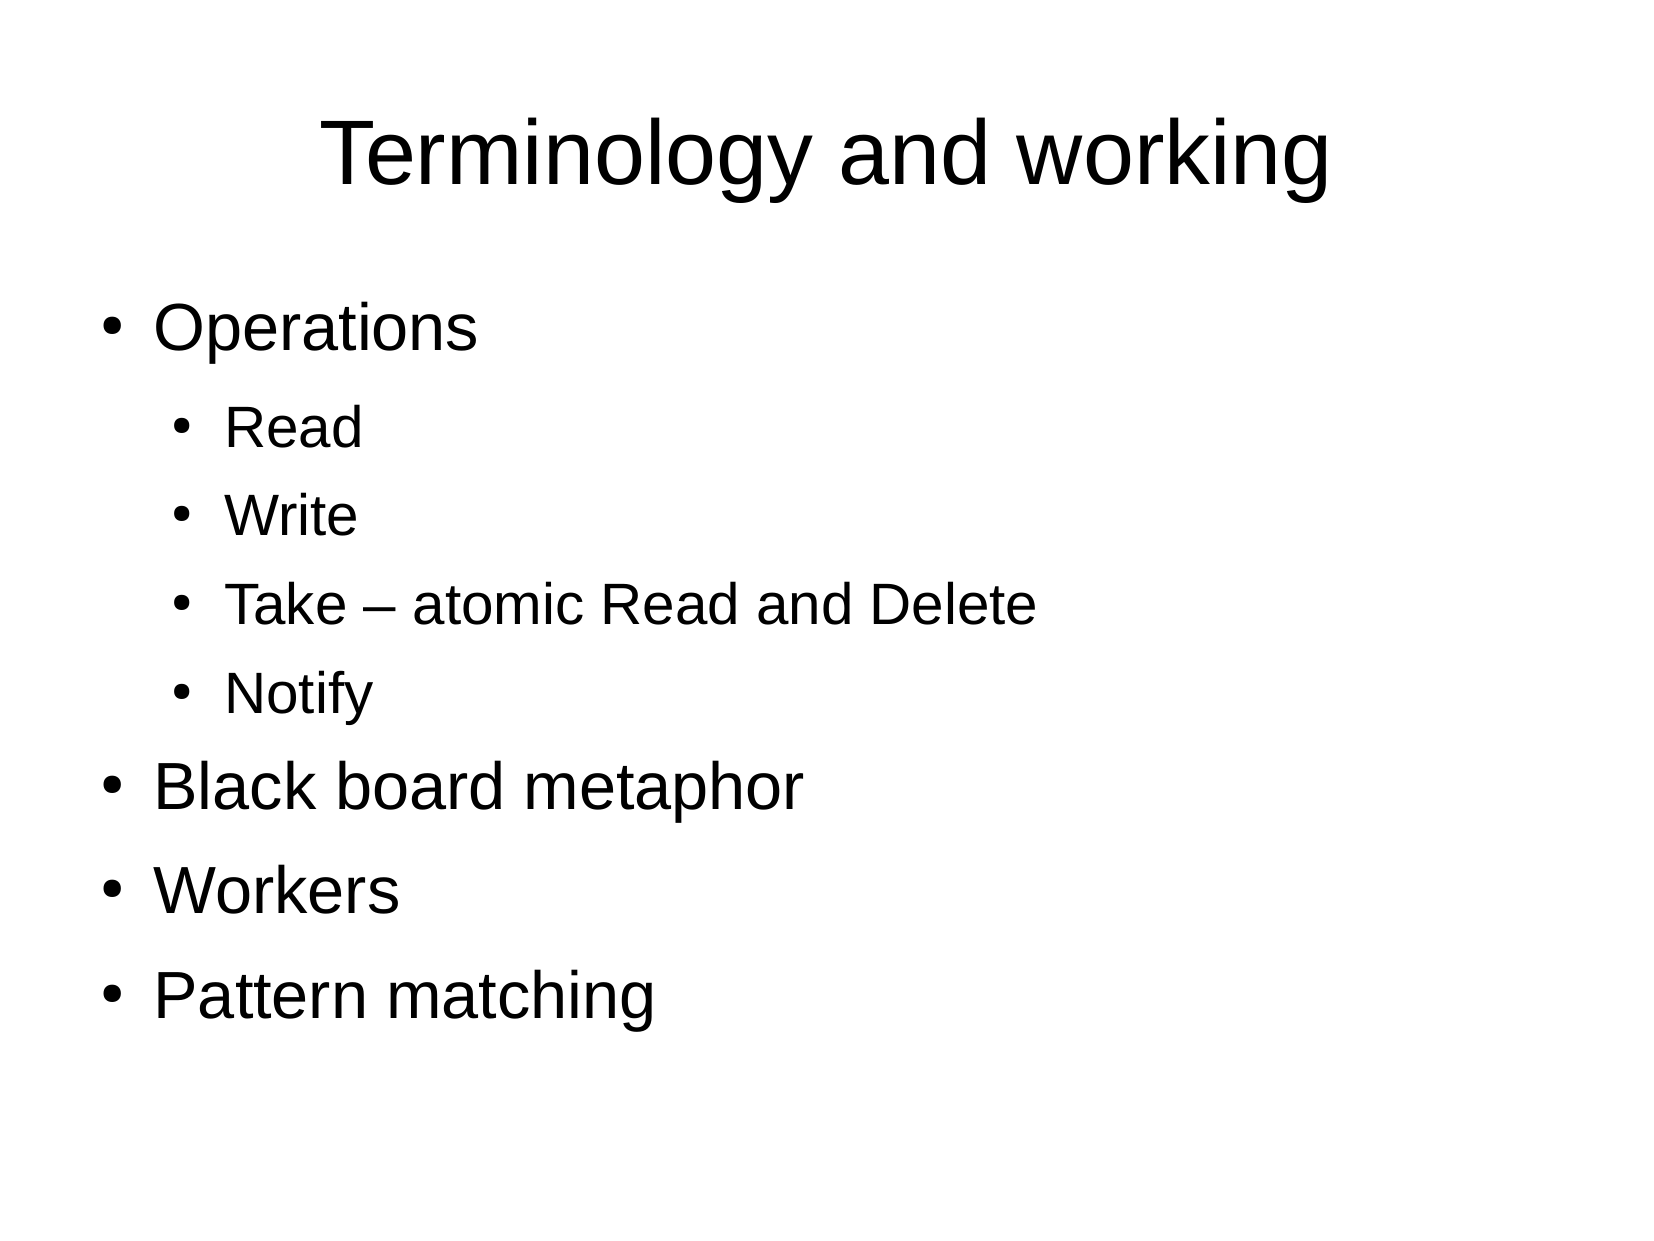

# Terminology and working
Operations
Read
Write
Take – atomic Read and Delete
Notify
Black board metaphor
Workers
Pattern matching